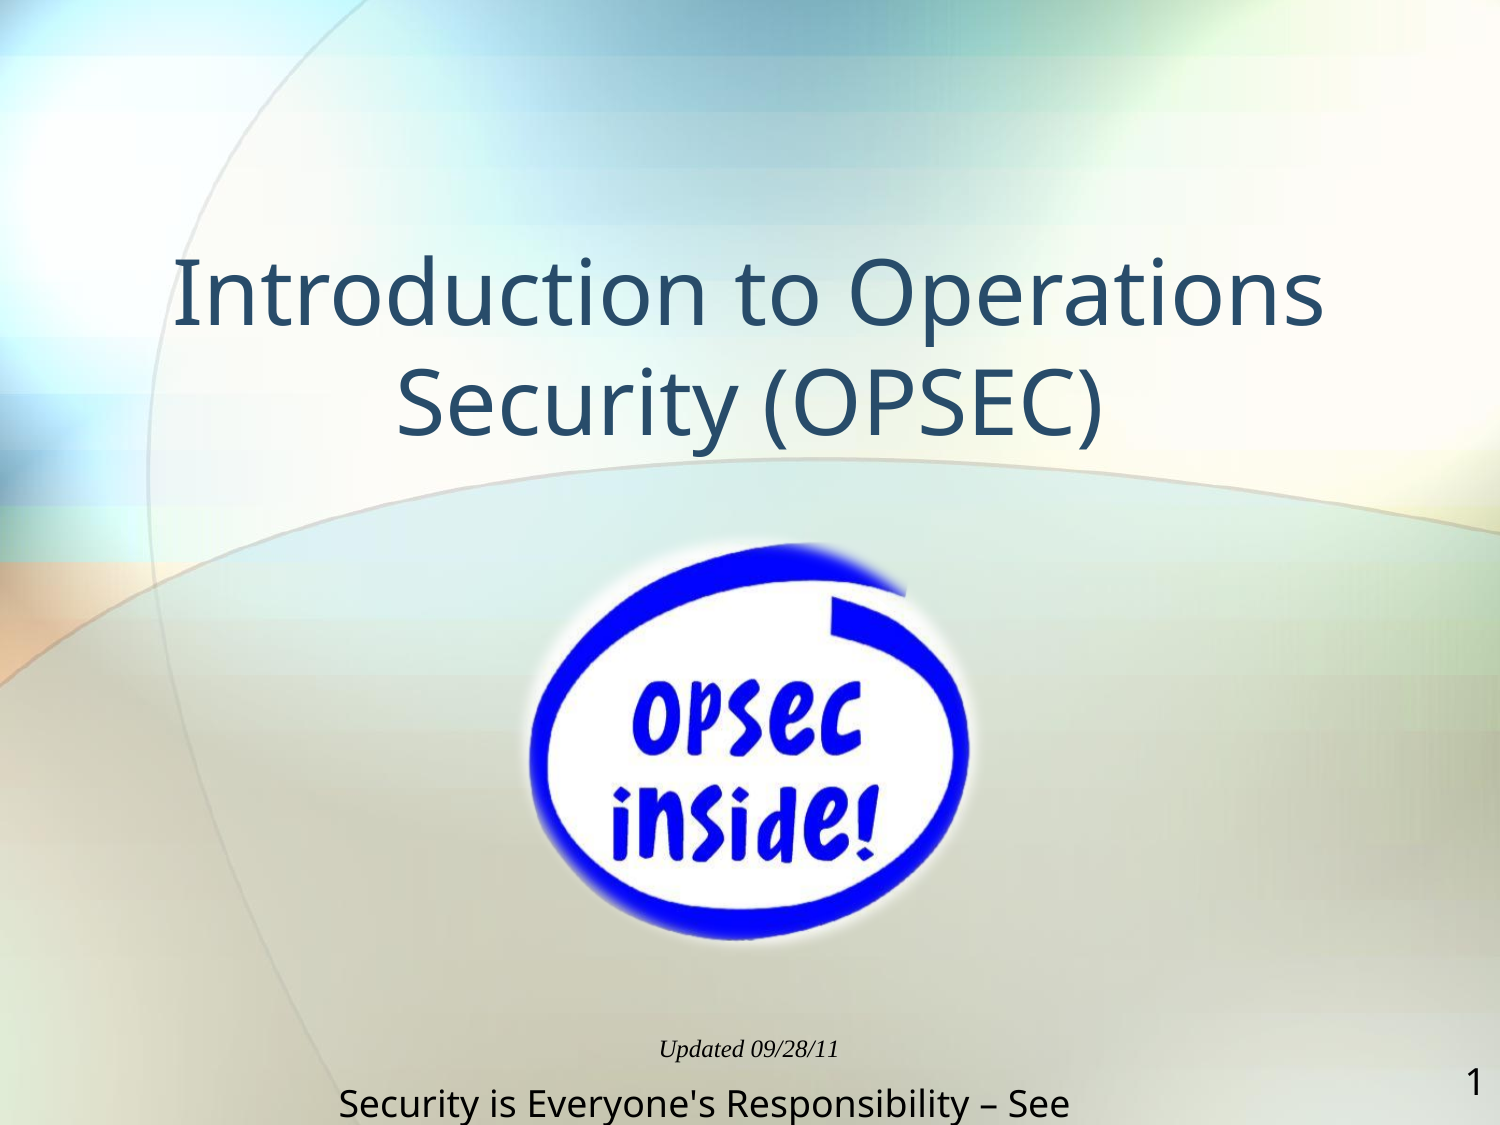

# Introduction to Operations Security (OPSEC)
Updated 09/28/11
Security is Everyone's Responsibility – See Something, Say Something!